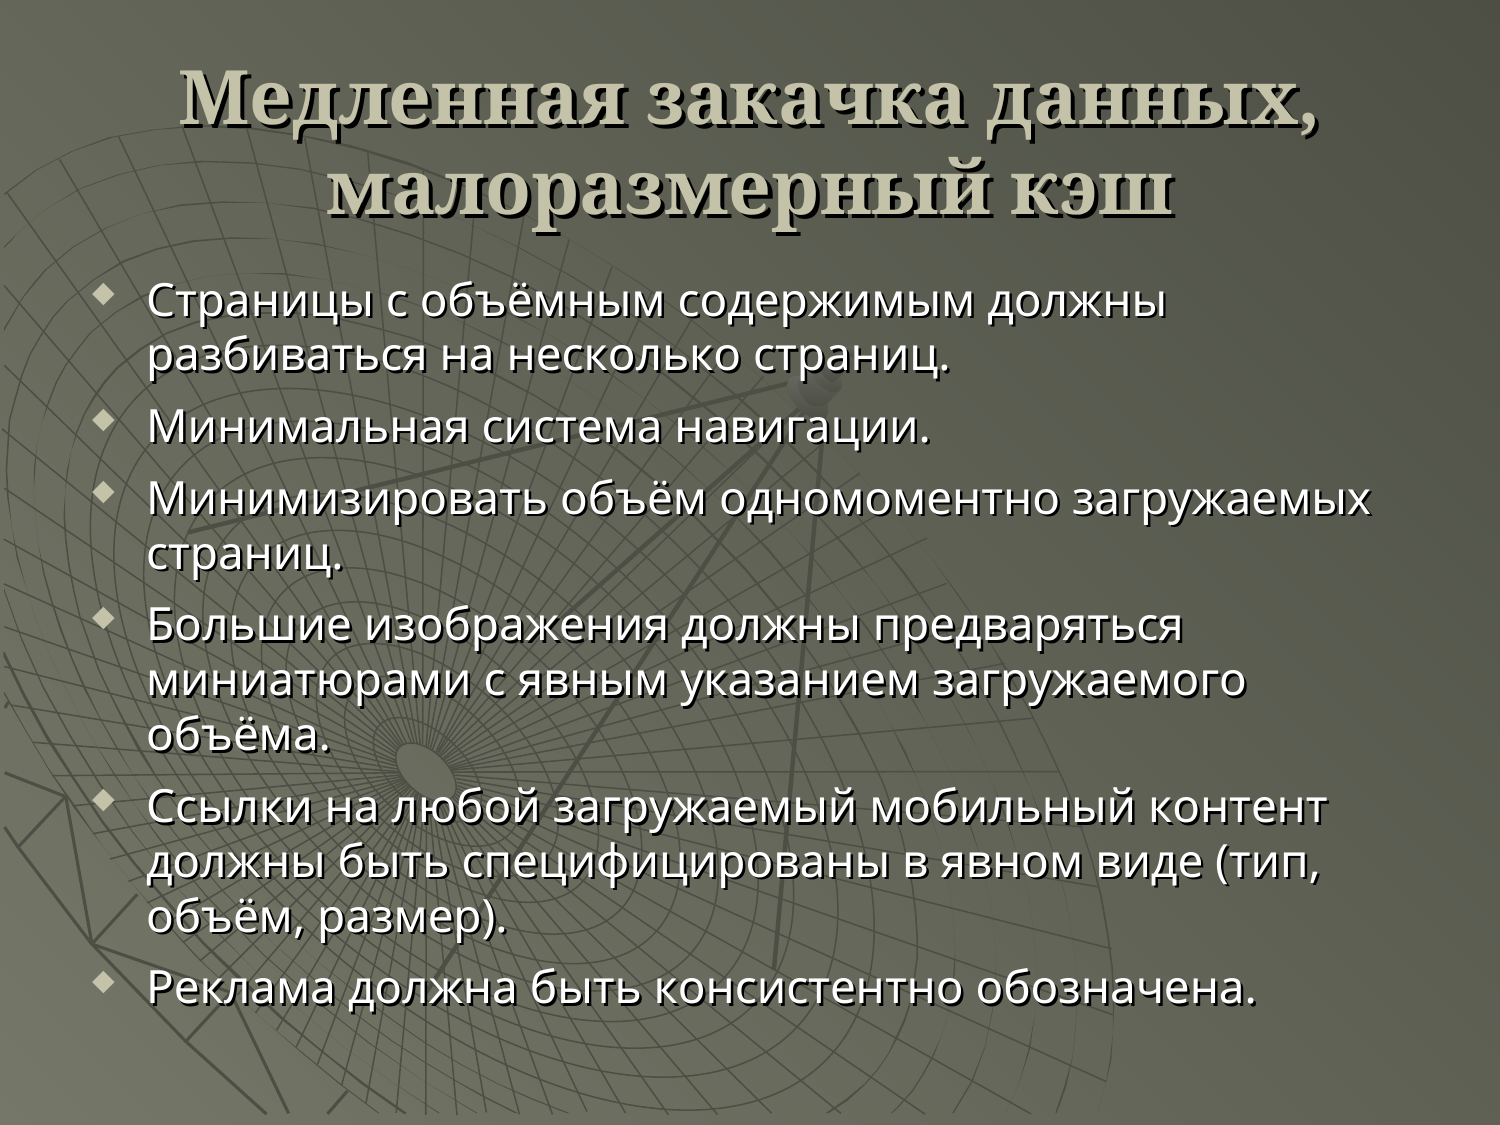

# Медленная закачка данных, малоразмерный кэш
Страницы с объёмным содержимым должны разбиваться на несколько страниц.
Минимальная система навигации.
Минимизировать объём одномоментно загружаемых страниц.
Большие изображения должны предваряться миниатюрами с явным указанием загружаемого объёма.
Ссылки на любой загружаемый мобильный контент должны быть специфицированы в явном виде (тип, объём, размер).
Реклама должна быть консистентно обозначена.